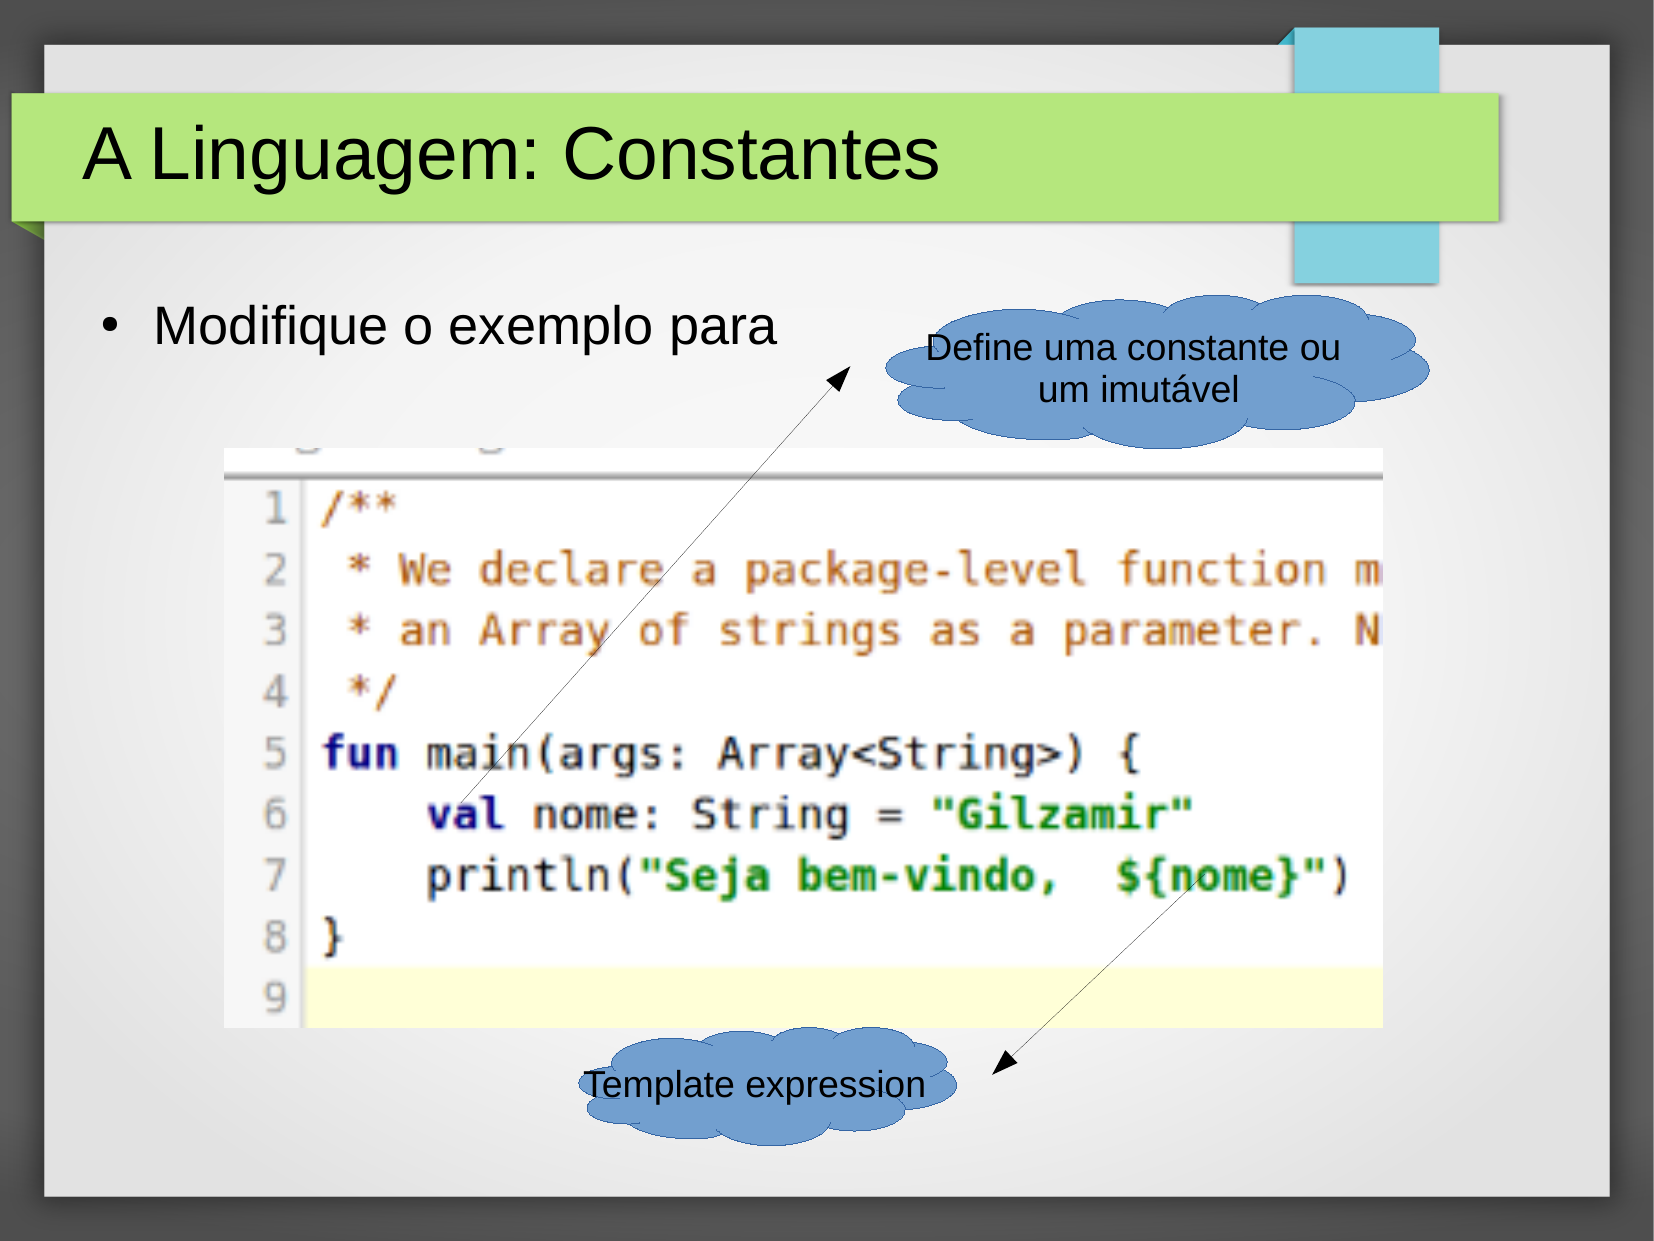

# A Linguagem: Constantes
Modifique o exemplo para
Define uma constante ou
um imutável
Template expression